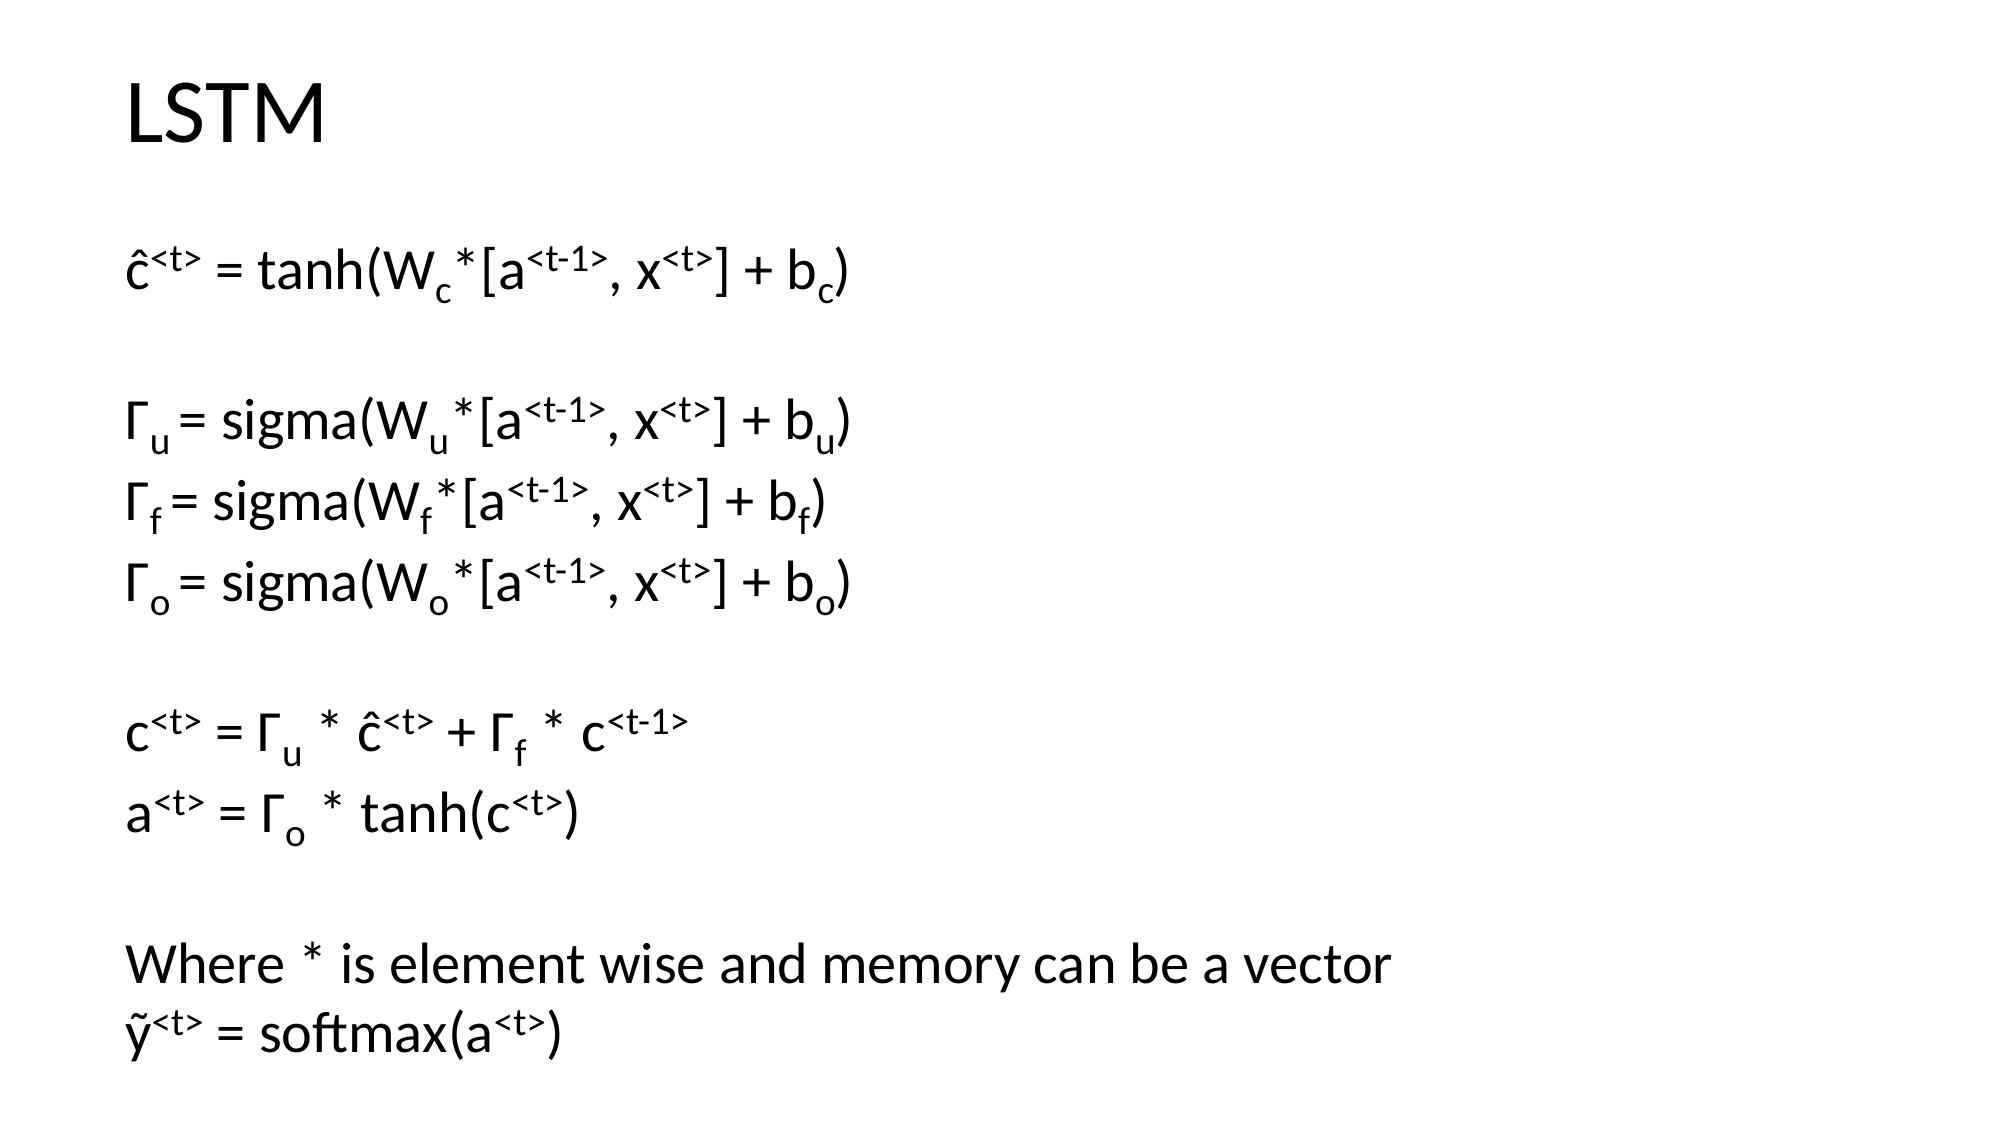

LSTM
ĉ<t> = tanh(Wc*[a<t-1>, x<t>] + bc)
Γu = sigma(Wu*[a<t-1>, x<t>] + bu)
Γf = sigma(Wf*[a<t-1>, x<t>] + bf)
Γo = sigma(Wo*[a<t-1>, x<t>] + bo)
c<t> = Γu * ĉ<t> + Γf * c<t-1>
a<t> = Γo * tanh(c<t>)
Where * is element wise and memory can be a vector
ỹ<t> = softmax(a<t>)